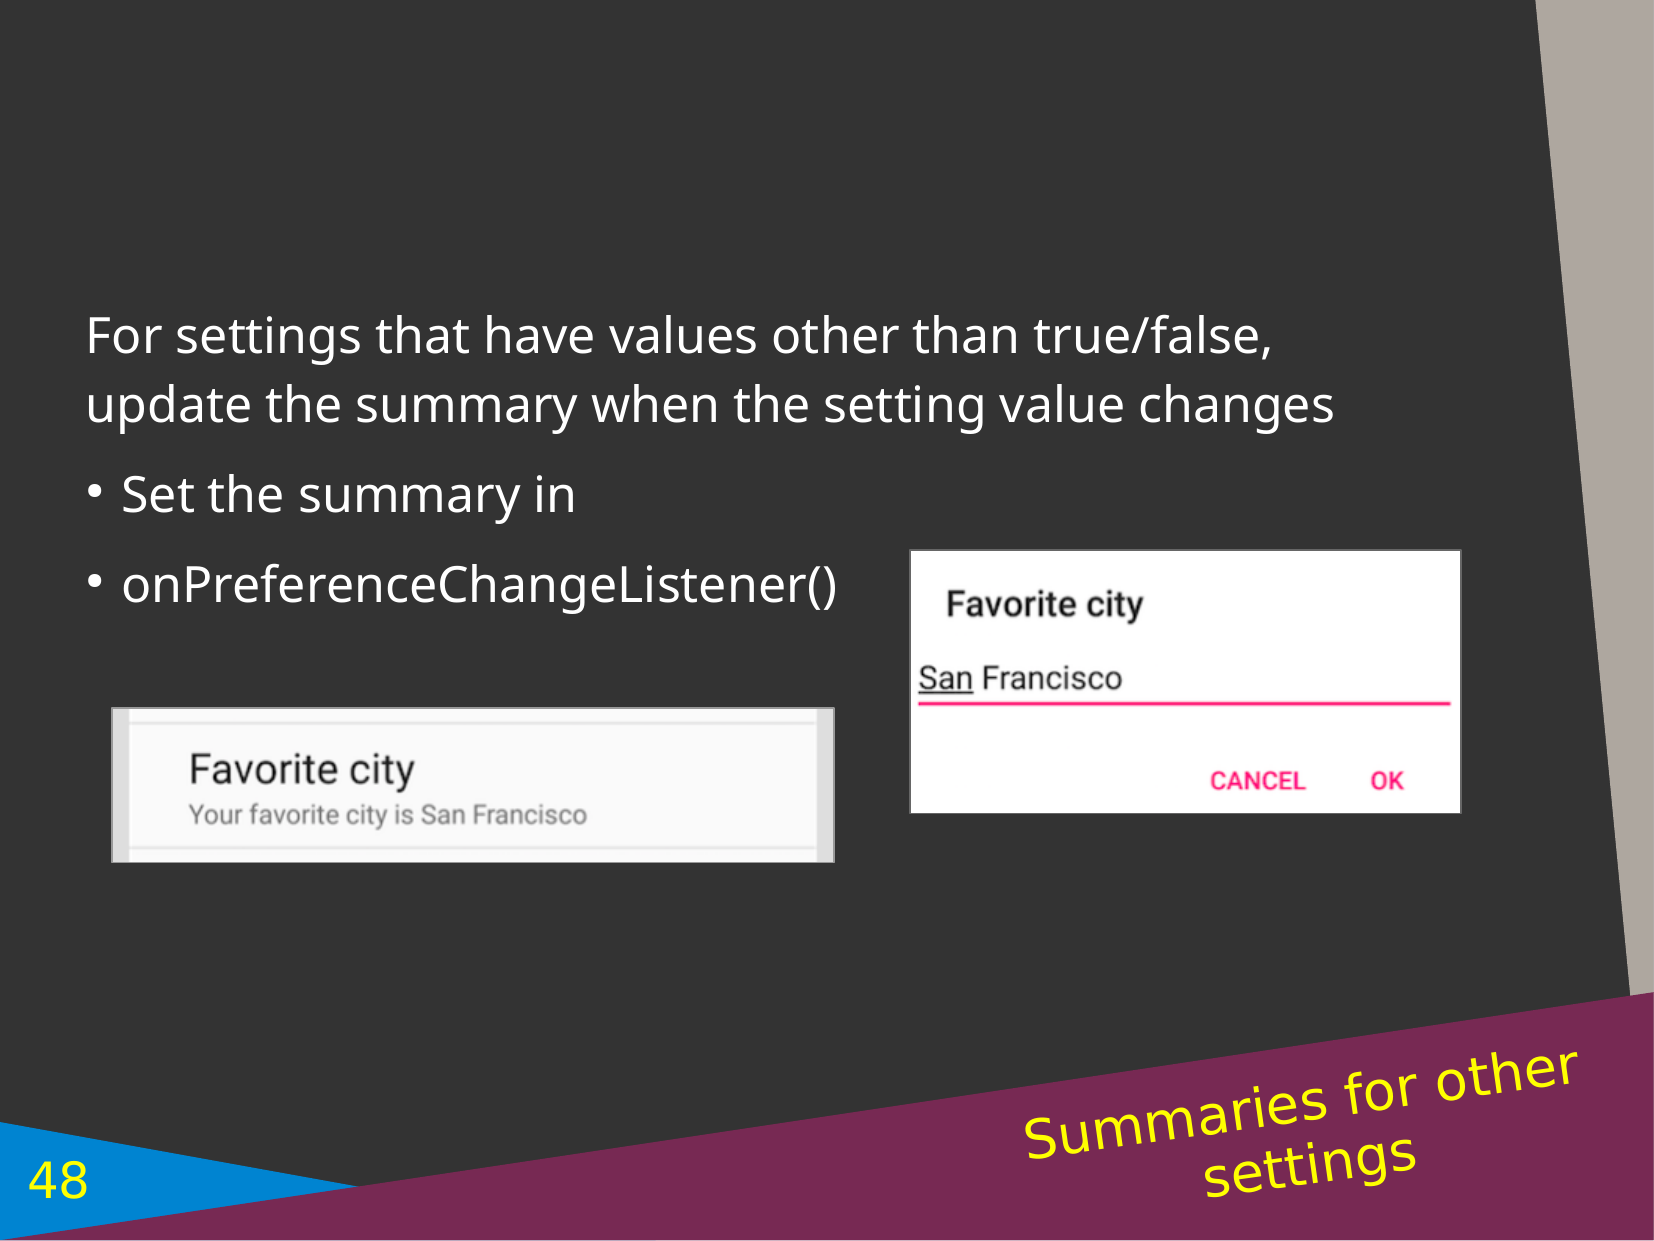

For settings that have values other than true/false, update the summary when the setting value changes
Set the summary in
onPreferenceChangeListener()
# Summaries for other settings
48